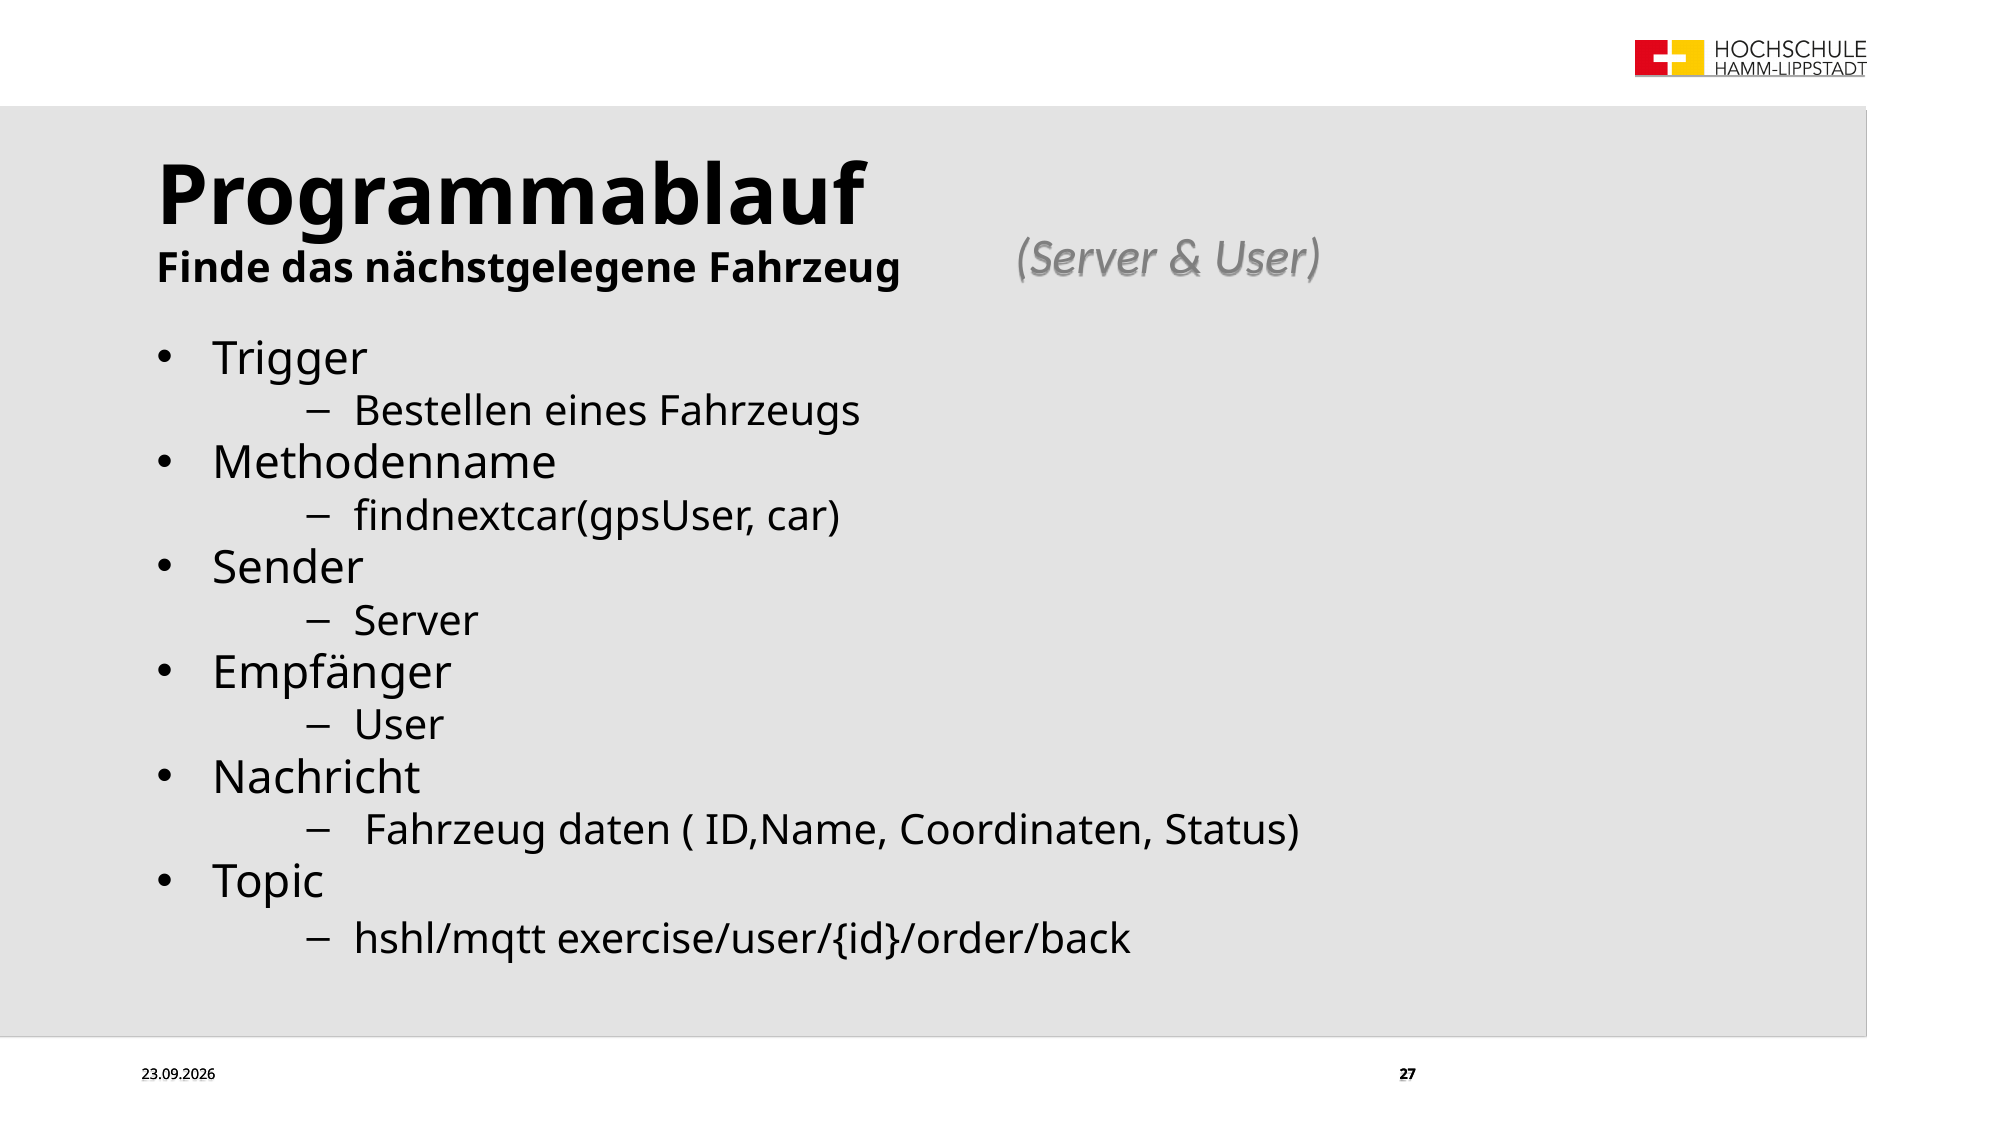

# Programmablauf Finde das nächstgelegene Fahrzeug
(Server & User)
Trigger
Bestellen eines Fahrzeugs
Methodenname
findnextcar(gpsUser, car)
Sender
Server
Empfänger
User
Nachricht
 Fahrzeug daten ( ID,Name, Coordinaten, Status)
Topic
hshl/mqtt exercise/user/{id}/order/back
27
27